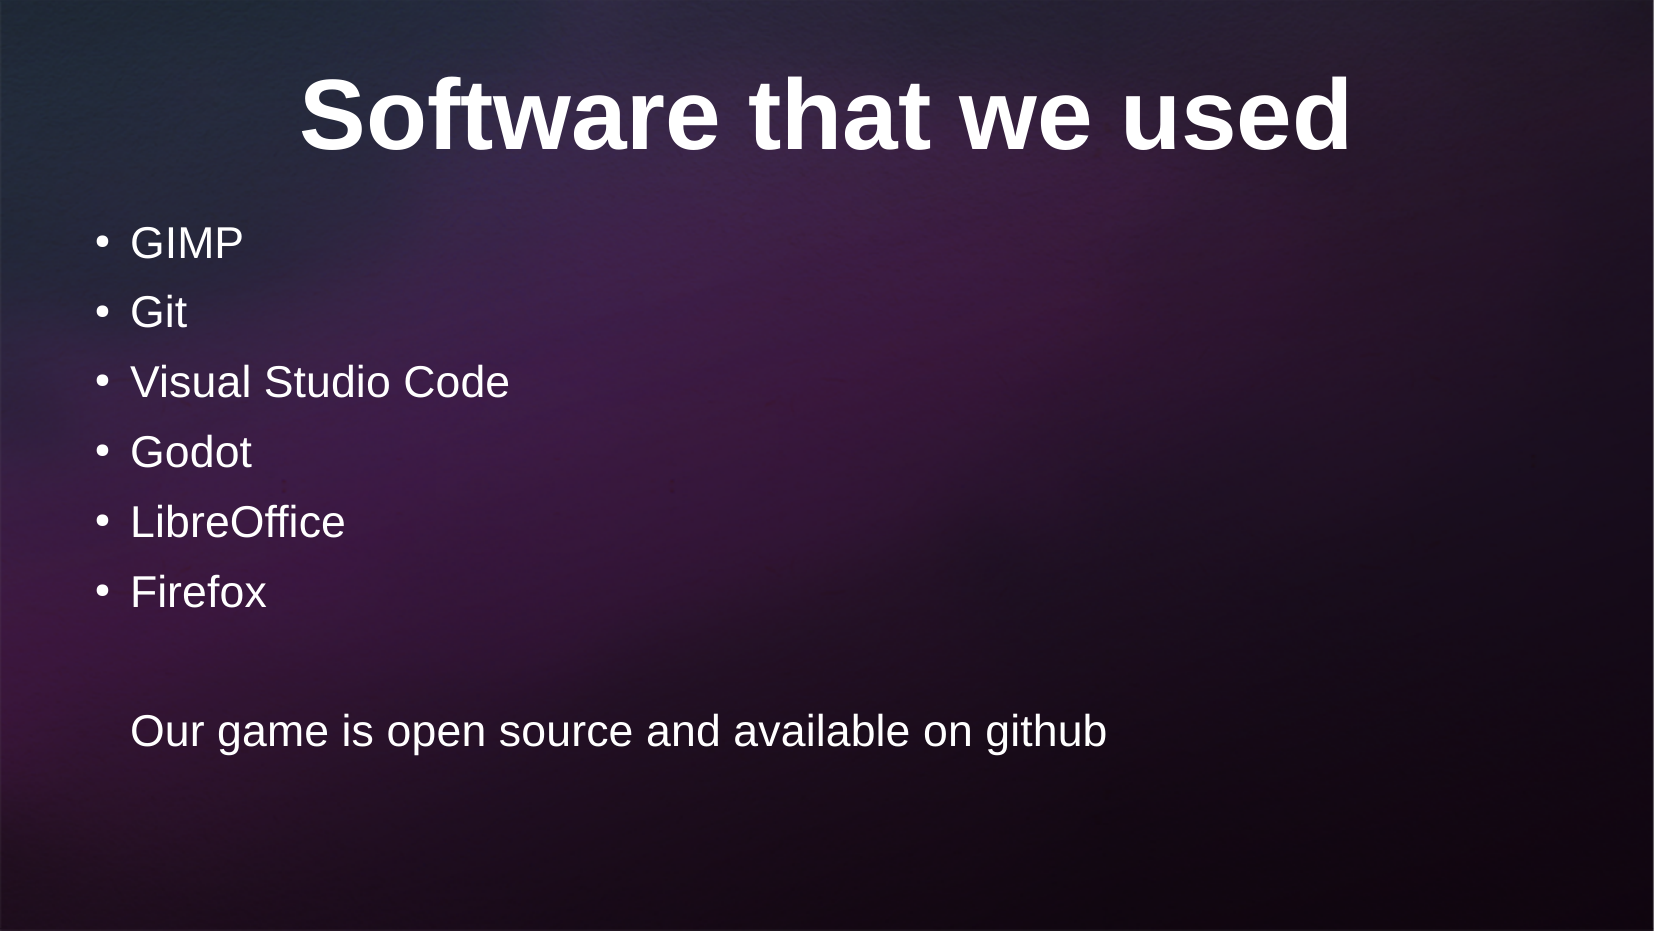

# Software that we used
GIMP
Git
Visual Studio Code
Godot
LibreOffice
Firefox
Our game is open source and available on github